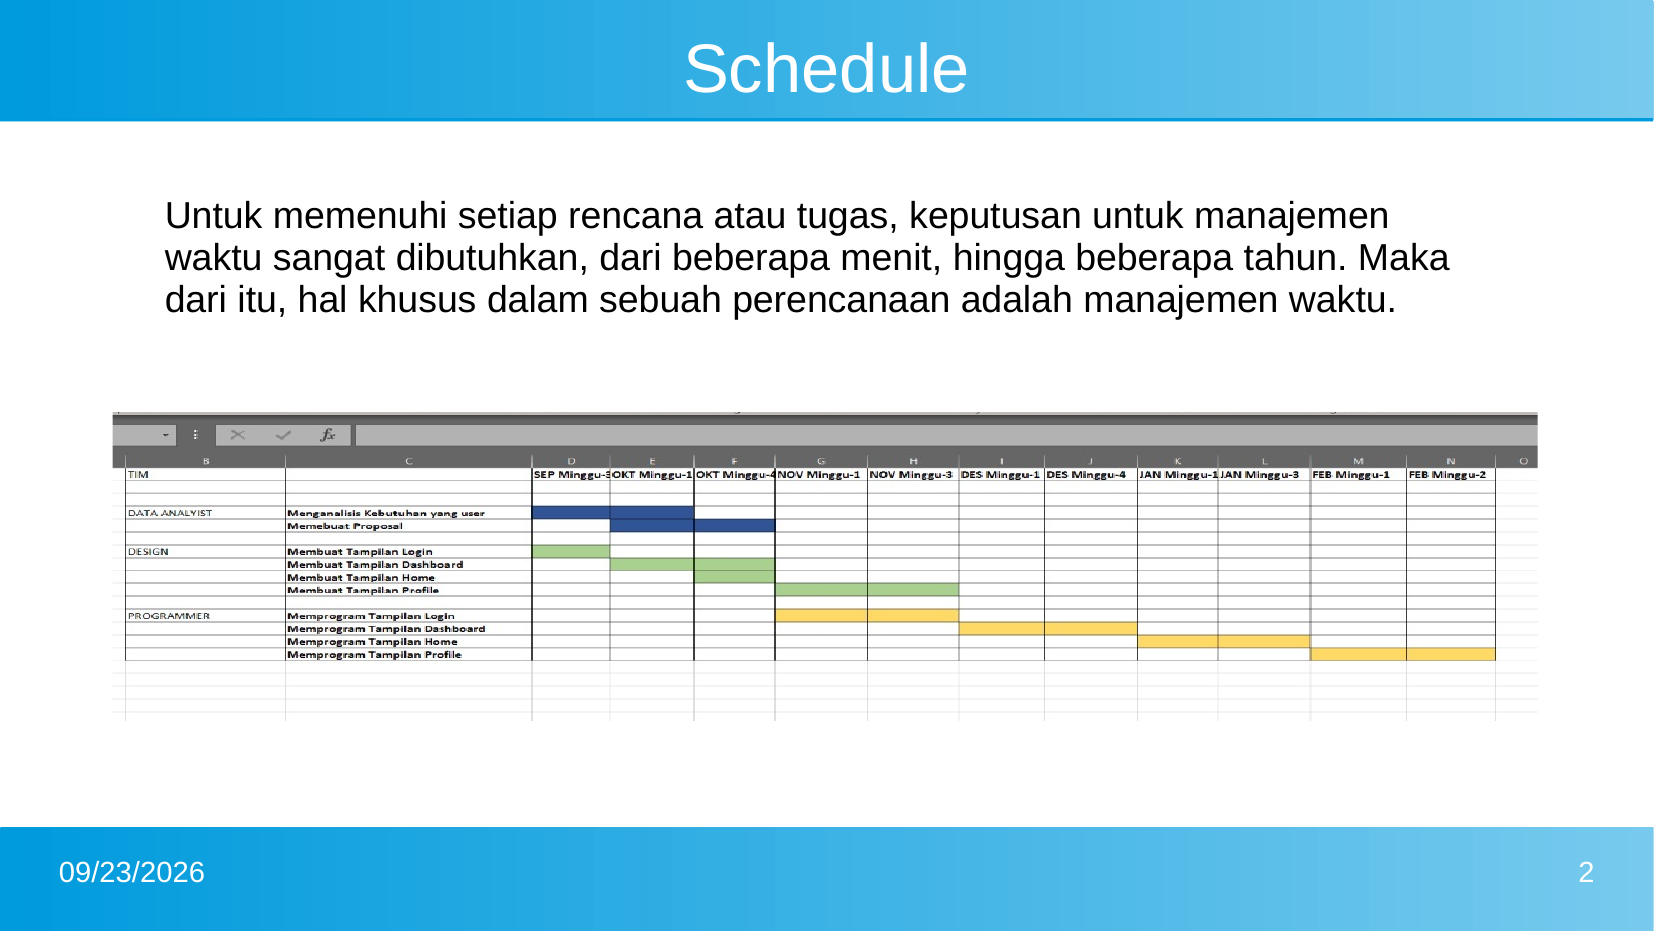

# Schedule
Untuk memenuhi setiap rencana atau tugas, keputusan untuk manajemen waktu sangat dibutuhkan, dari beberapa menit, hingga beberapa tahun. Maka dari itu, hal khusus dalam sebuah perencanaan adalah manajemen waktu.
2